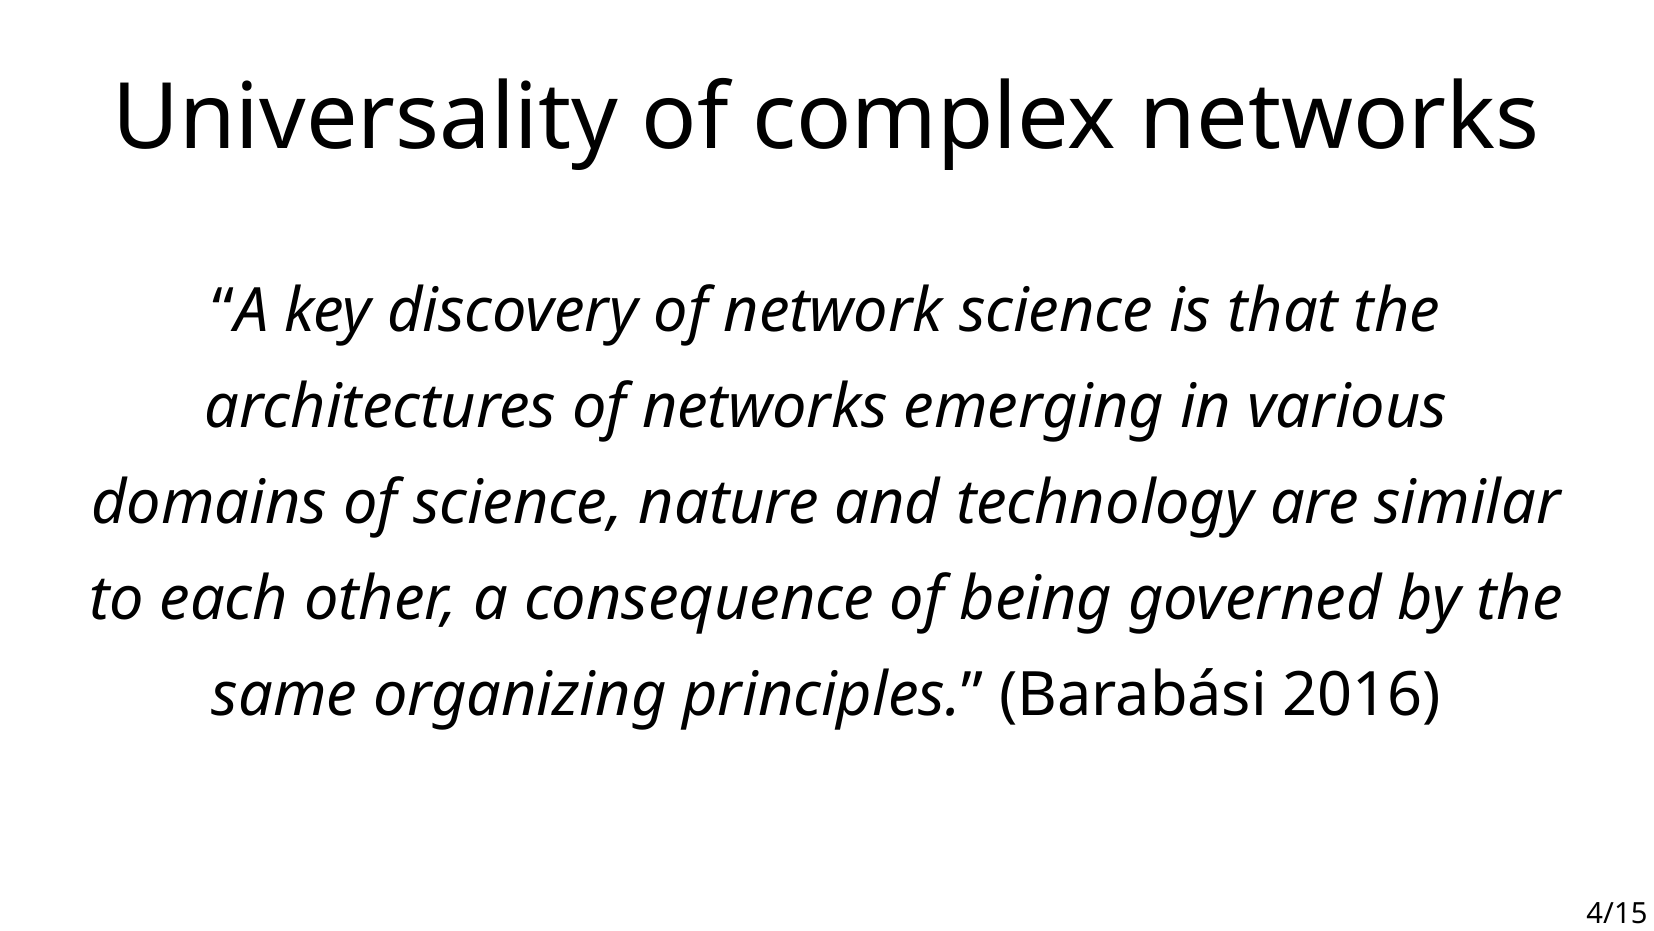

# Universality of complex networks
“A key discovery of network science is that the architectures of networks emerging in various domains of science, nature and technology are similar to each other, a consequence of being governed by the same organizing principles.” (Barabási 2016)
4